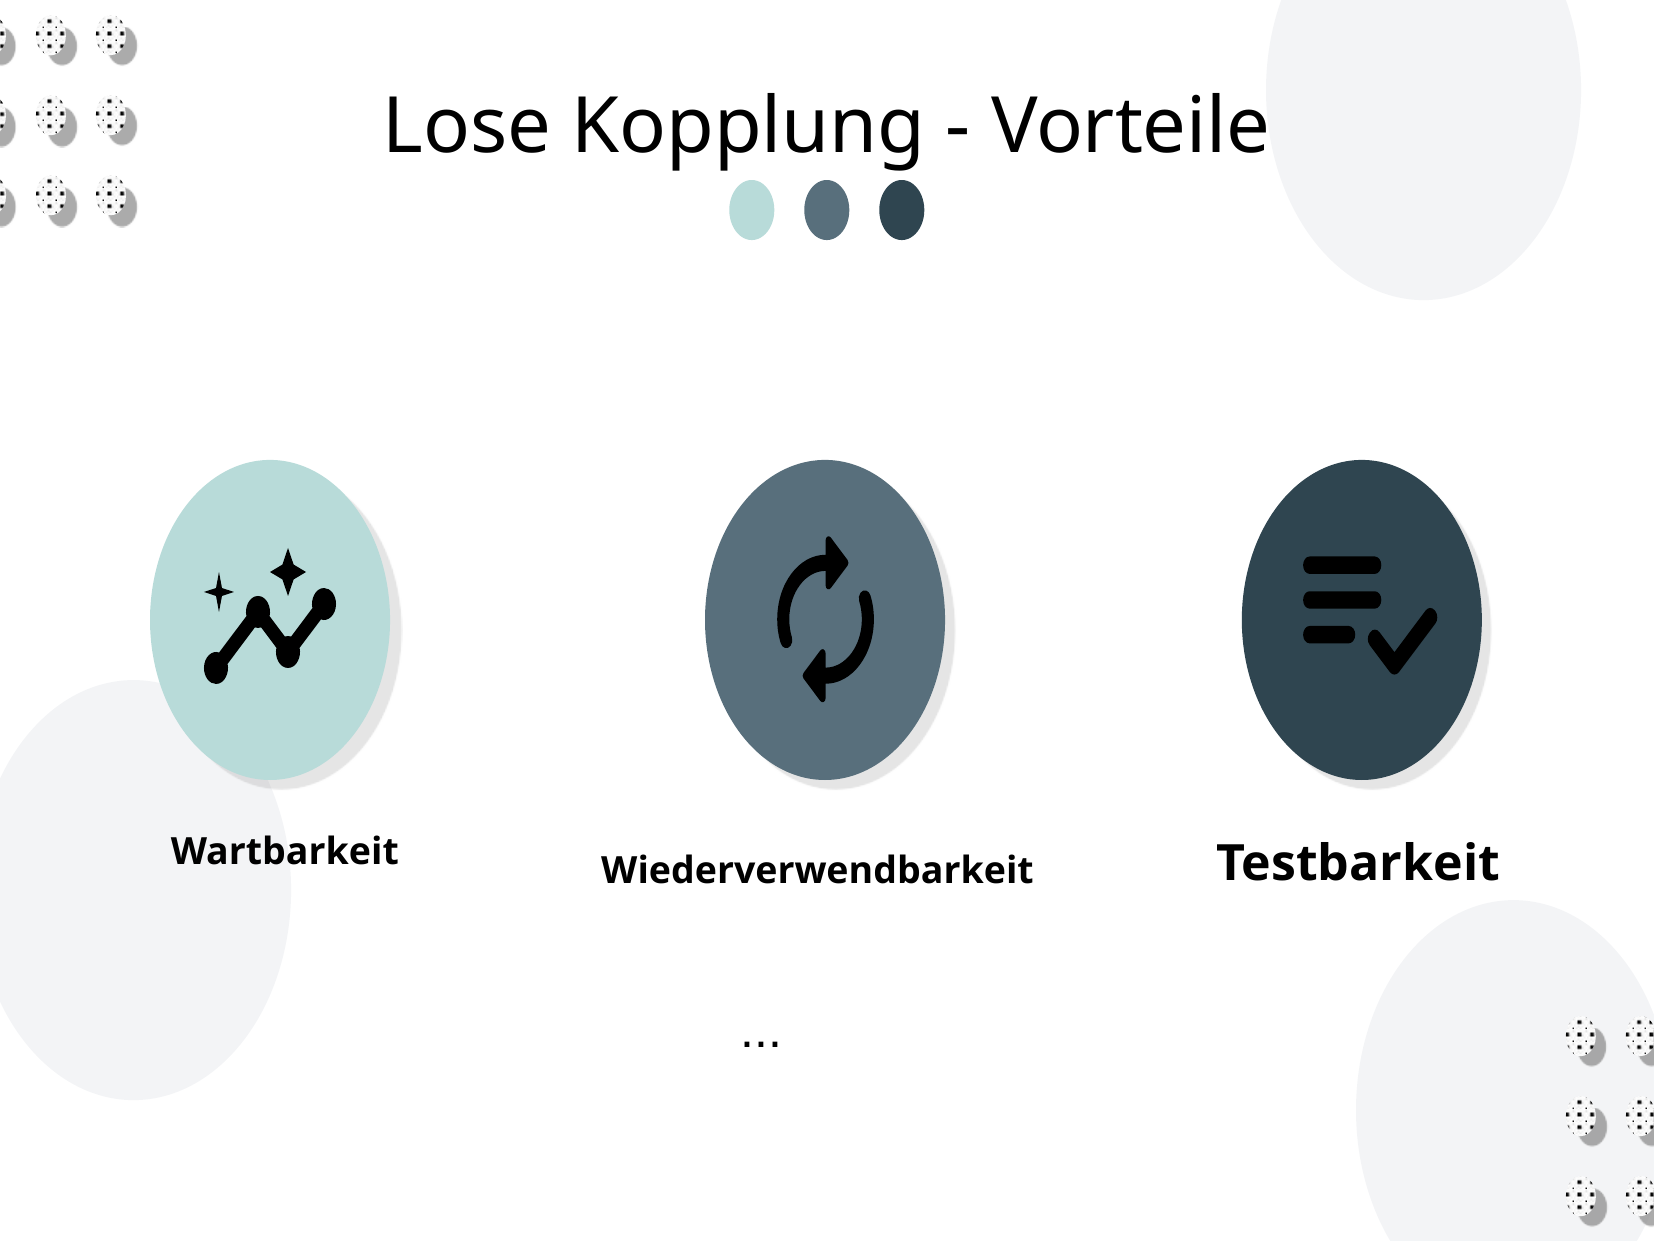

Lose Kopplung - Vorteile
Wartbarkeit
Testbarkeit
Wiederverwendbarkeit
...